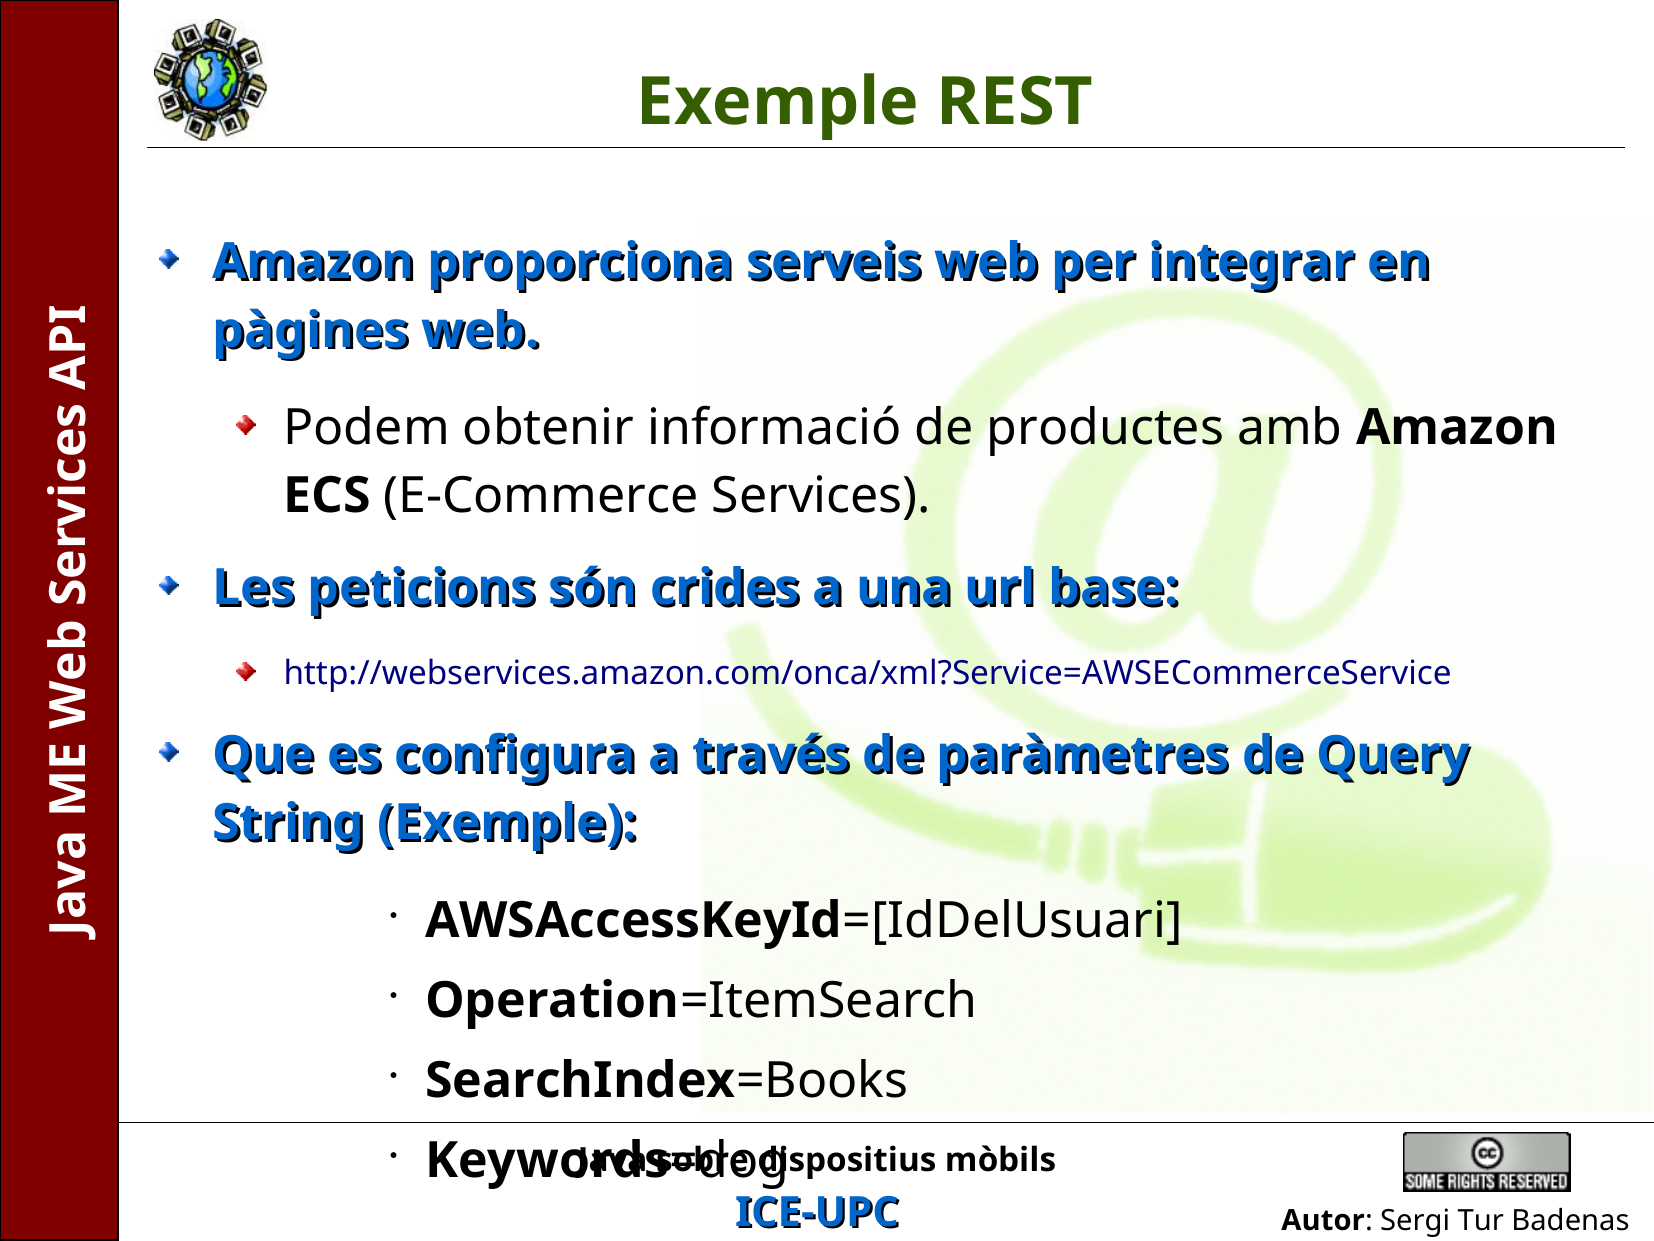

# Exemple REST
Amazon proporciona serveis web per integrar en pàgines web.
Podem obtenir informació de productes amb Amazon ECS (E-Commerce Services).
Les peticions són crides a una url base:
http://webservices.amazon.com/onca/xml?Service=AWSECommerceService
Que es configura a través de paràmetres de Query String (Exemple):
AWSAccessKeyId=[IdDelUsuari]
Operation=ItemSearch
SearchIndex=Books
Keywords=dog